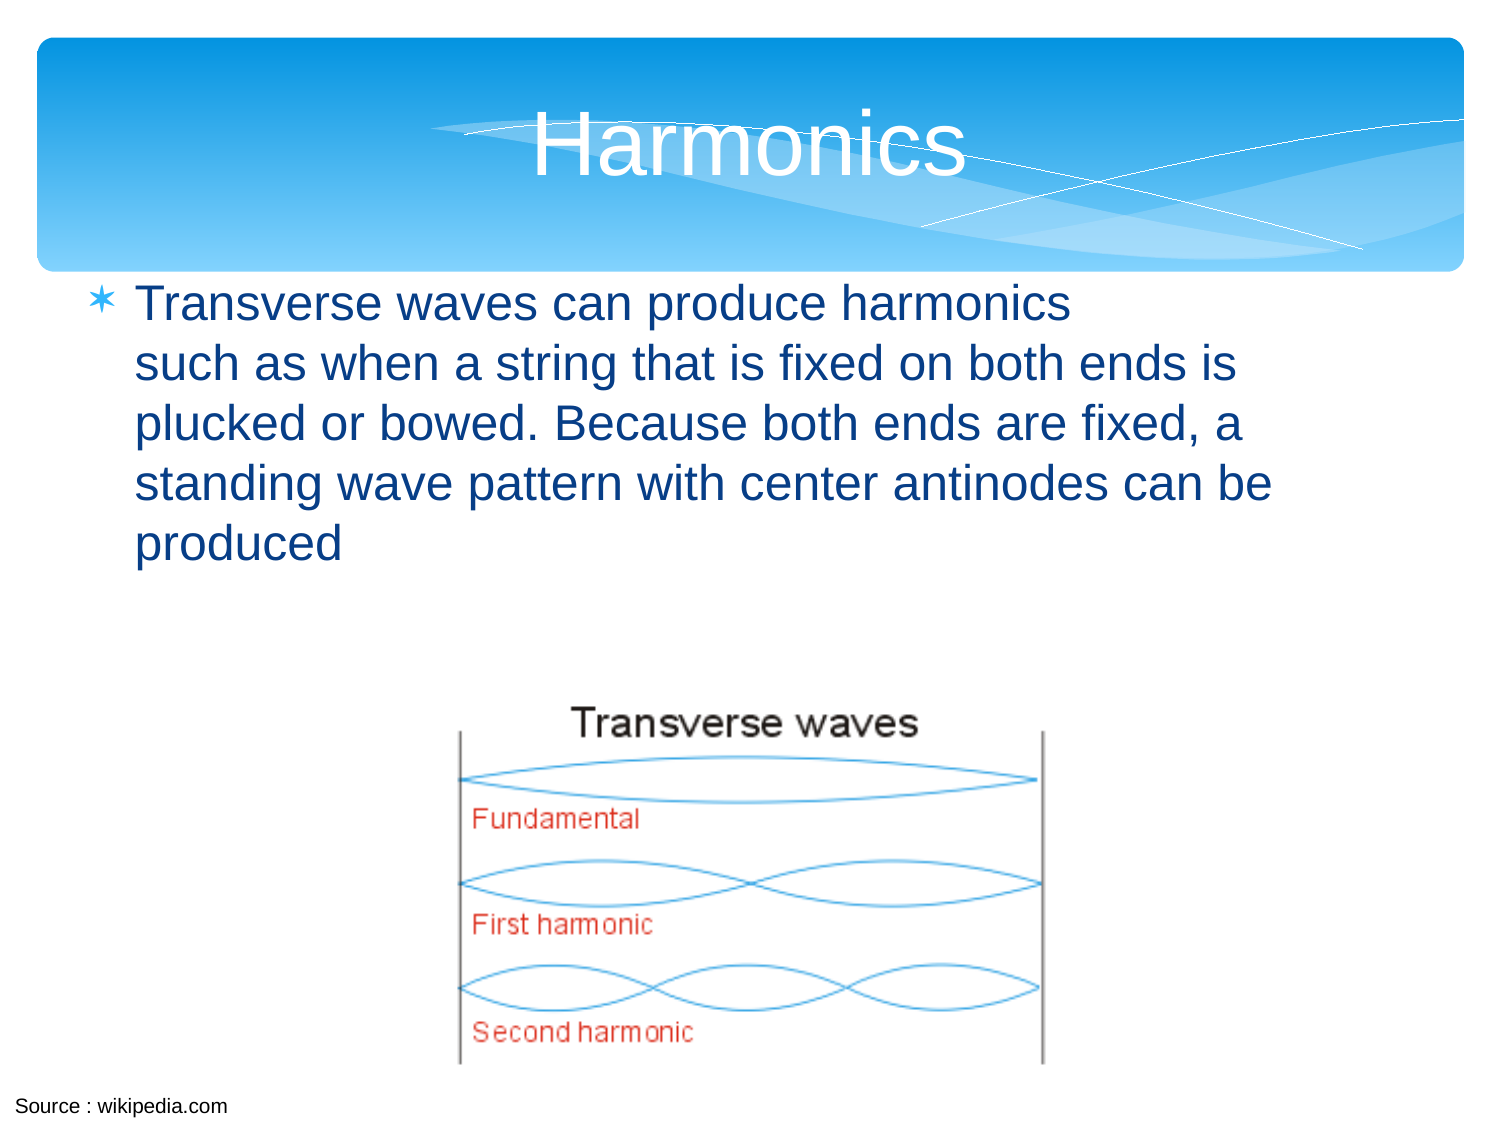

# Harmonics
Transverse waves can produce harmonics
such as when a string that is fixed on both ends is plucked or bowed. Because both ends are fixed, a standing wave pattern with center antinodes can be produced
Source : wikipedia.com